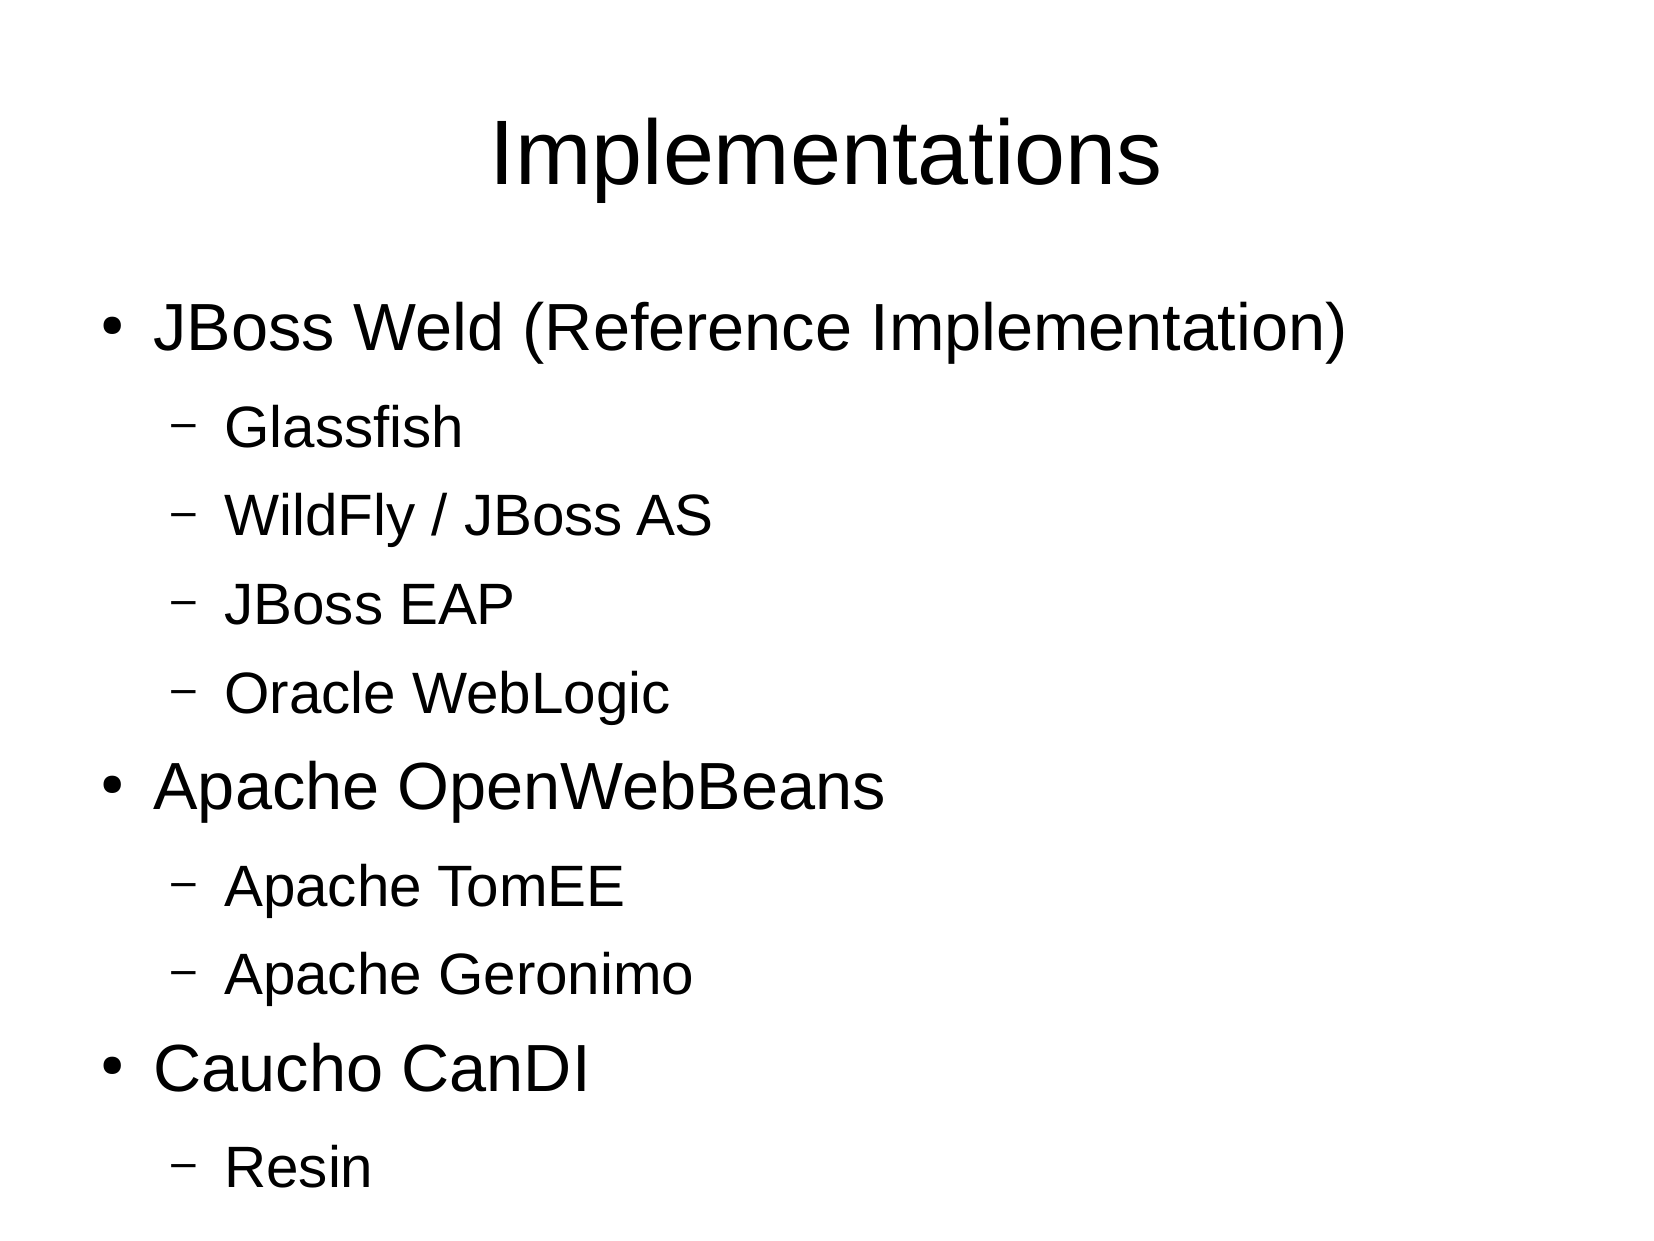

# Implementations
JBoss Weld (Reference Implementation)
Glassfish
WildFly / JBoss AS
JBoss EAP
Oracle WebLogic
Apache OpenWebBeans
Apache TomEE
Apache Geronimo
Caucho CanDI
Resin